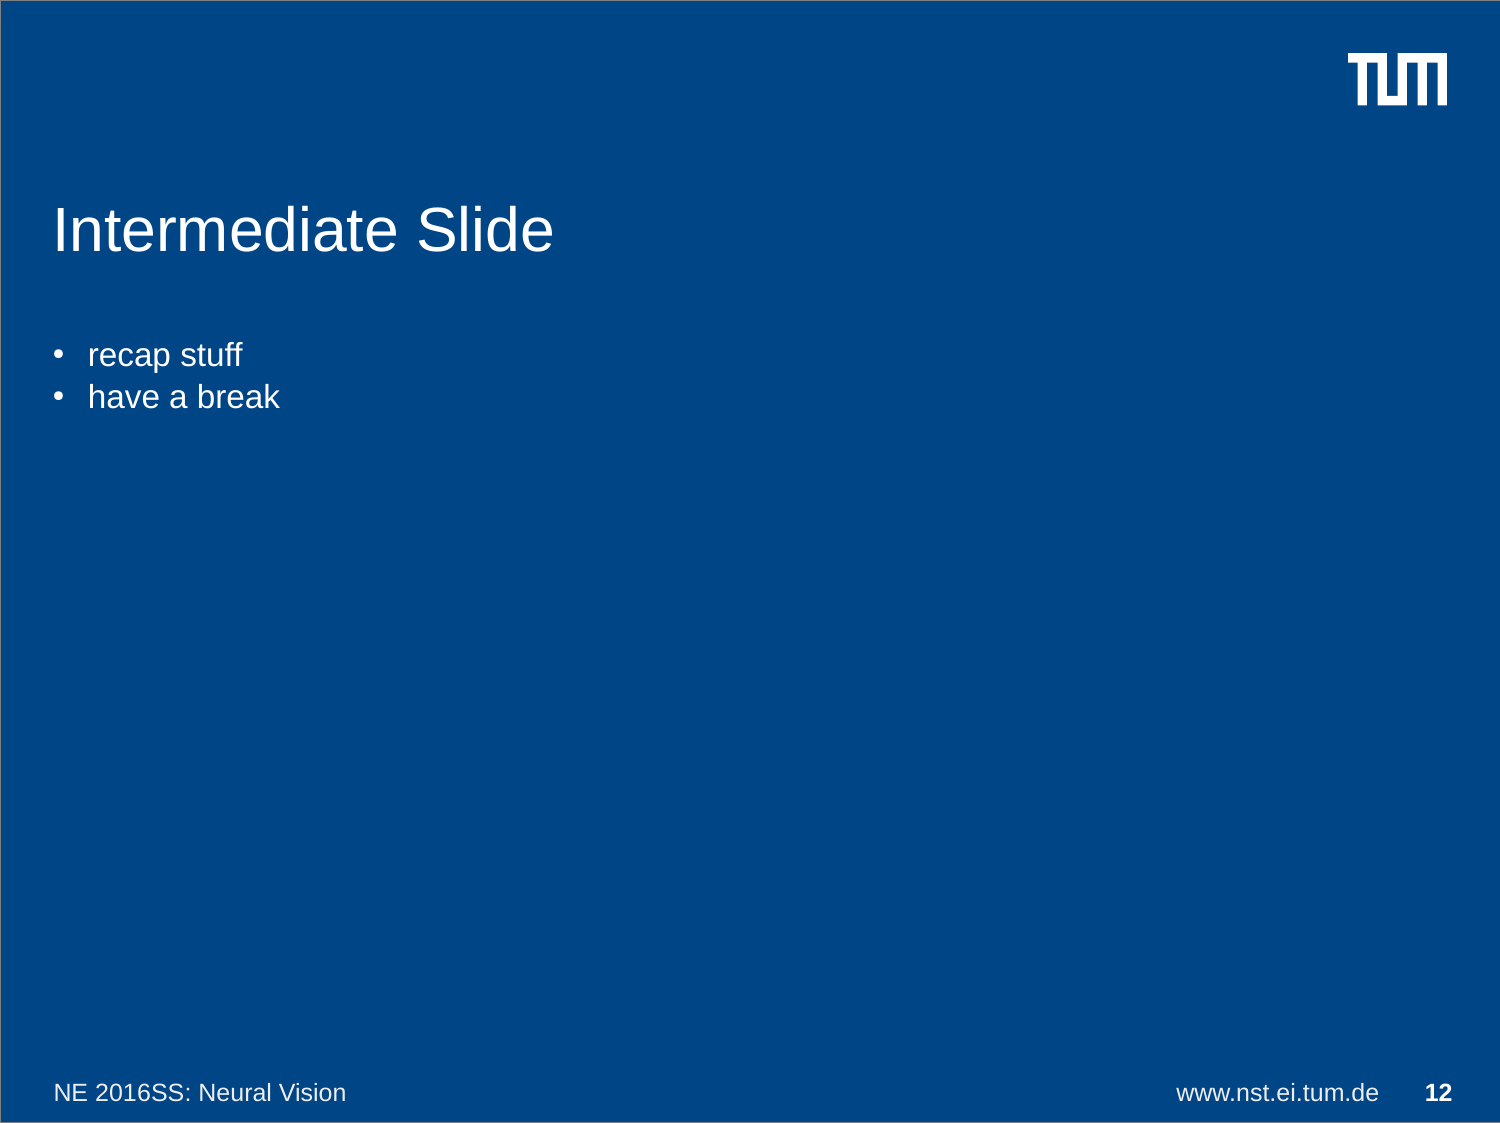

# Intermediate Slide
recap stuff
have a break